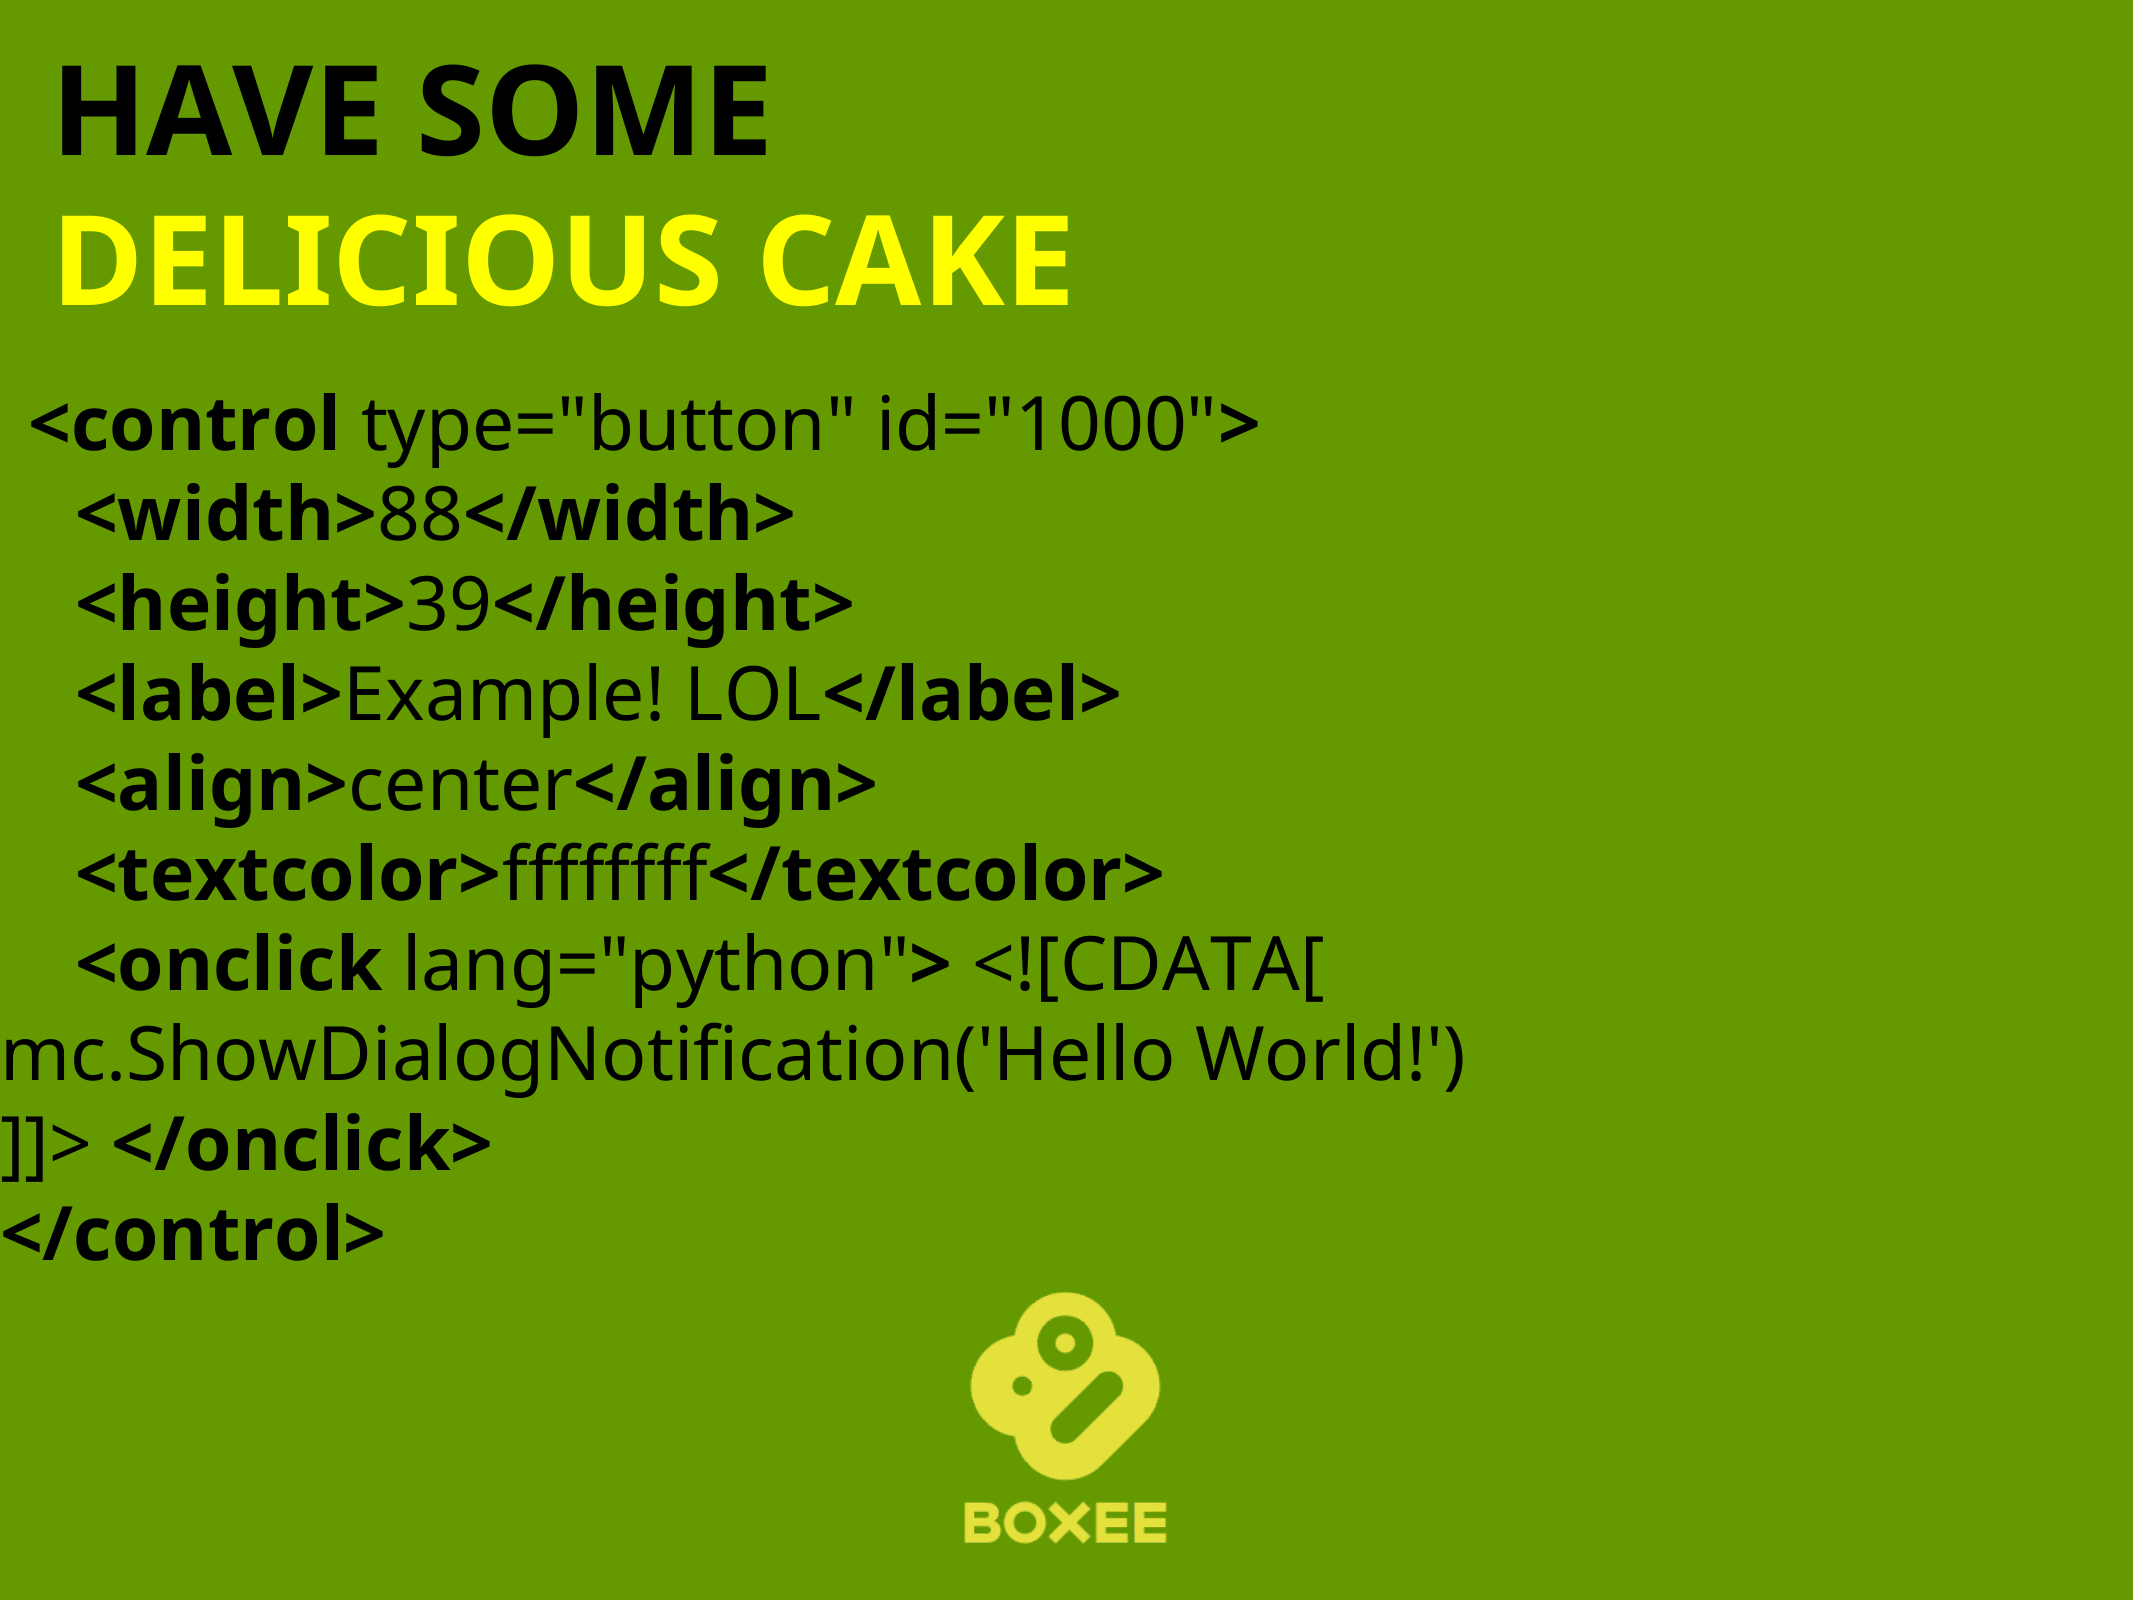

HAVE SOME
DELICIOUS CAKE
<control type="button" id="1000">
	<width>88</width>
	<height>39</height>
	<label>Example! LOL</label>
	<align>center</align>
	<textcolor>ffffffff</textcolor>
	<onclick lang="python"> <![CDATA[
mc.ShowDialogNotification('Hello World!')
]]> </onclick>
</control>